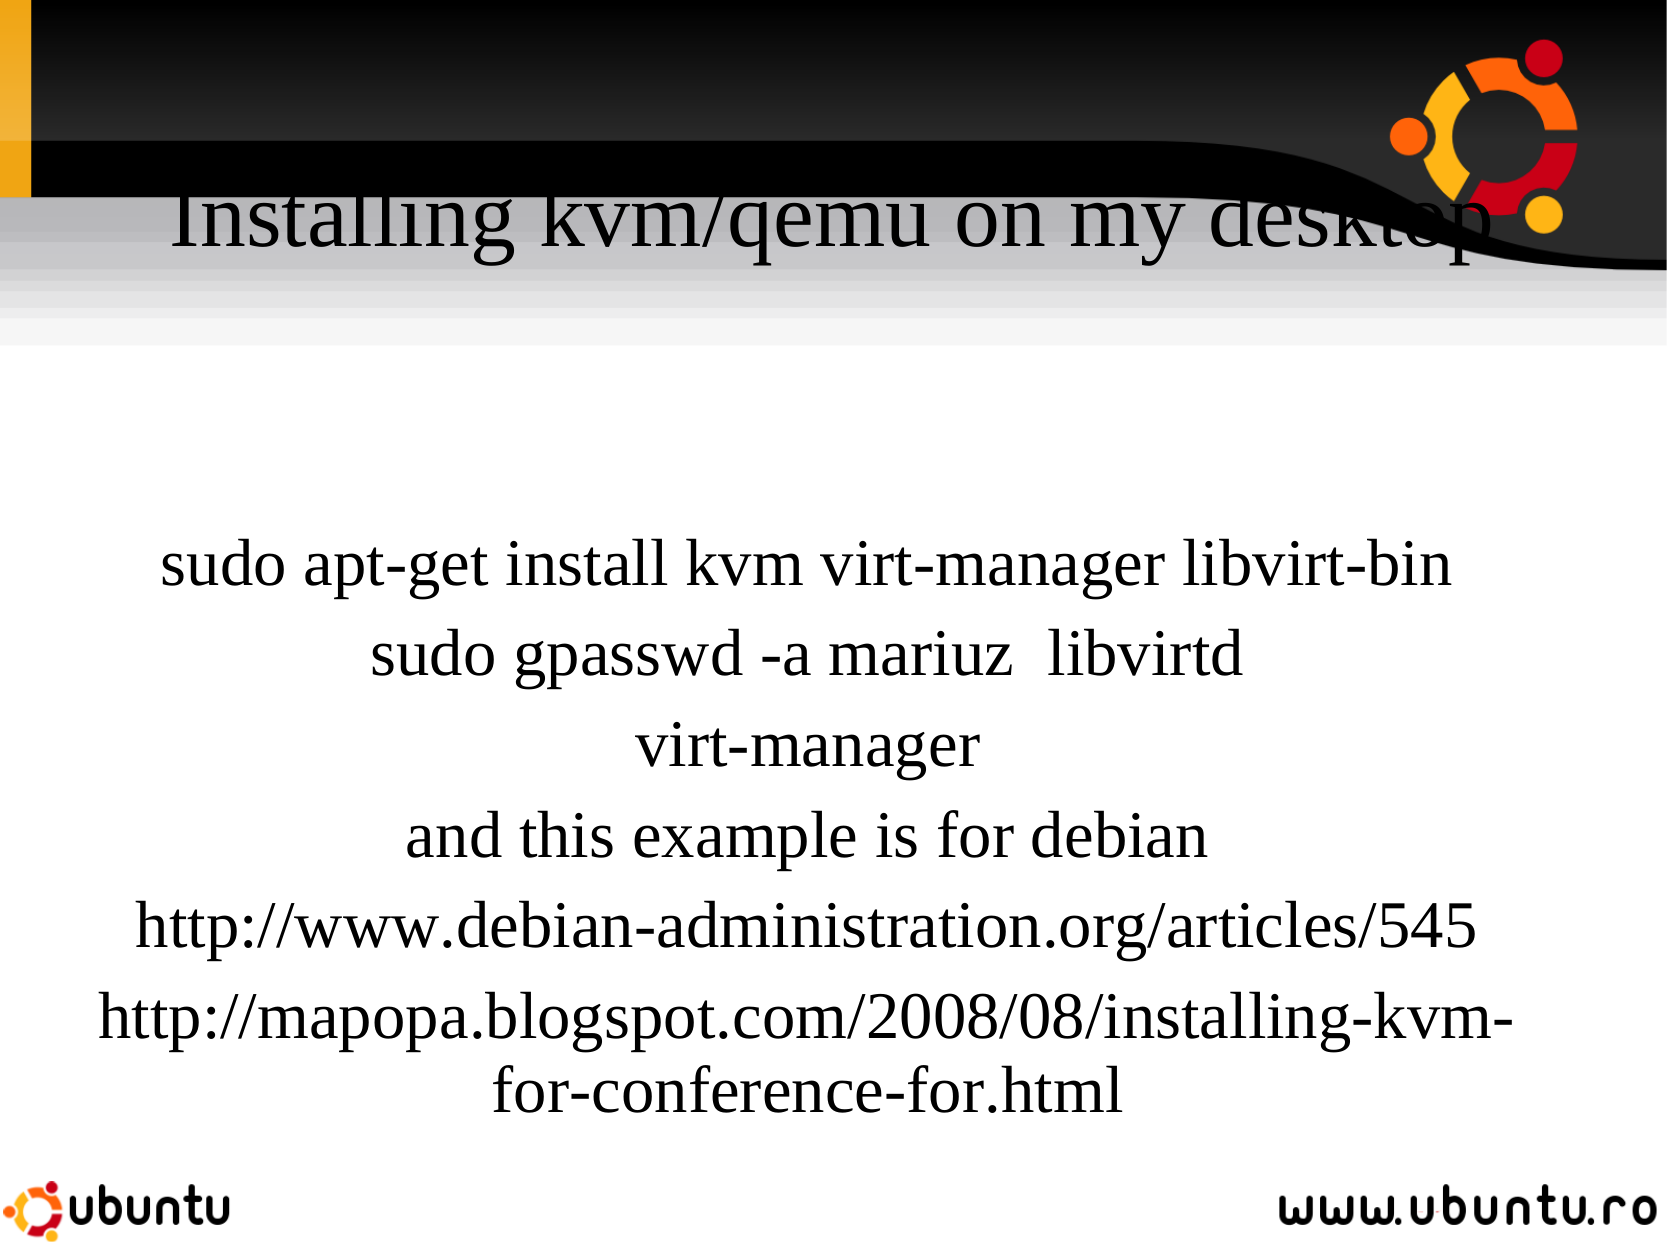

# Installing kvm/qemu on my desktop
sudo apt-get install kvm virt-manager libvirt-bin
sudo gpasswd -a mariuz  libvirtd
virt-manager
and this example is for debian
http://www.debian-administration.org/articles/545
http://mapopa.blogspot.com/2008/08/installing-kvm-for-conference-for.html